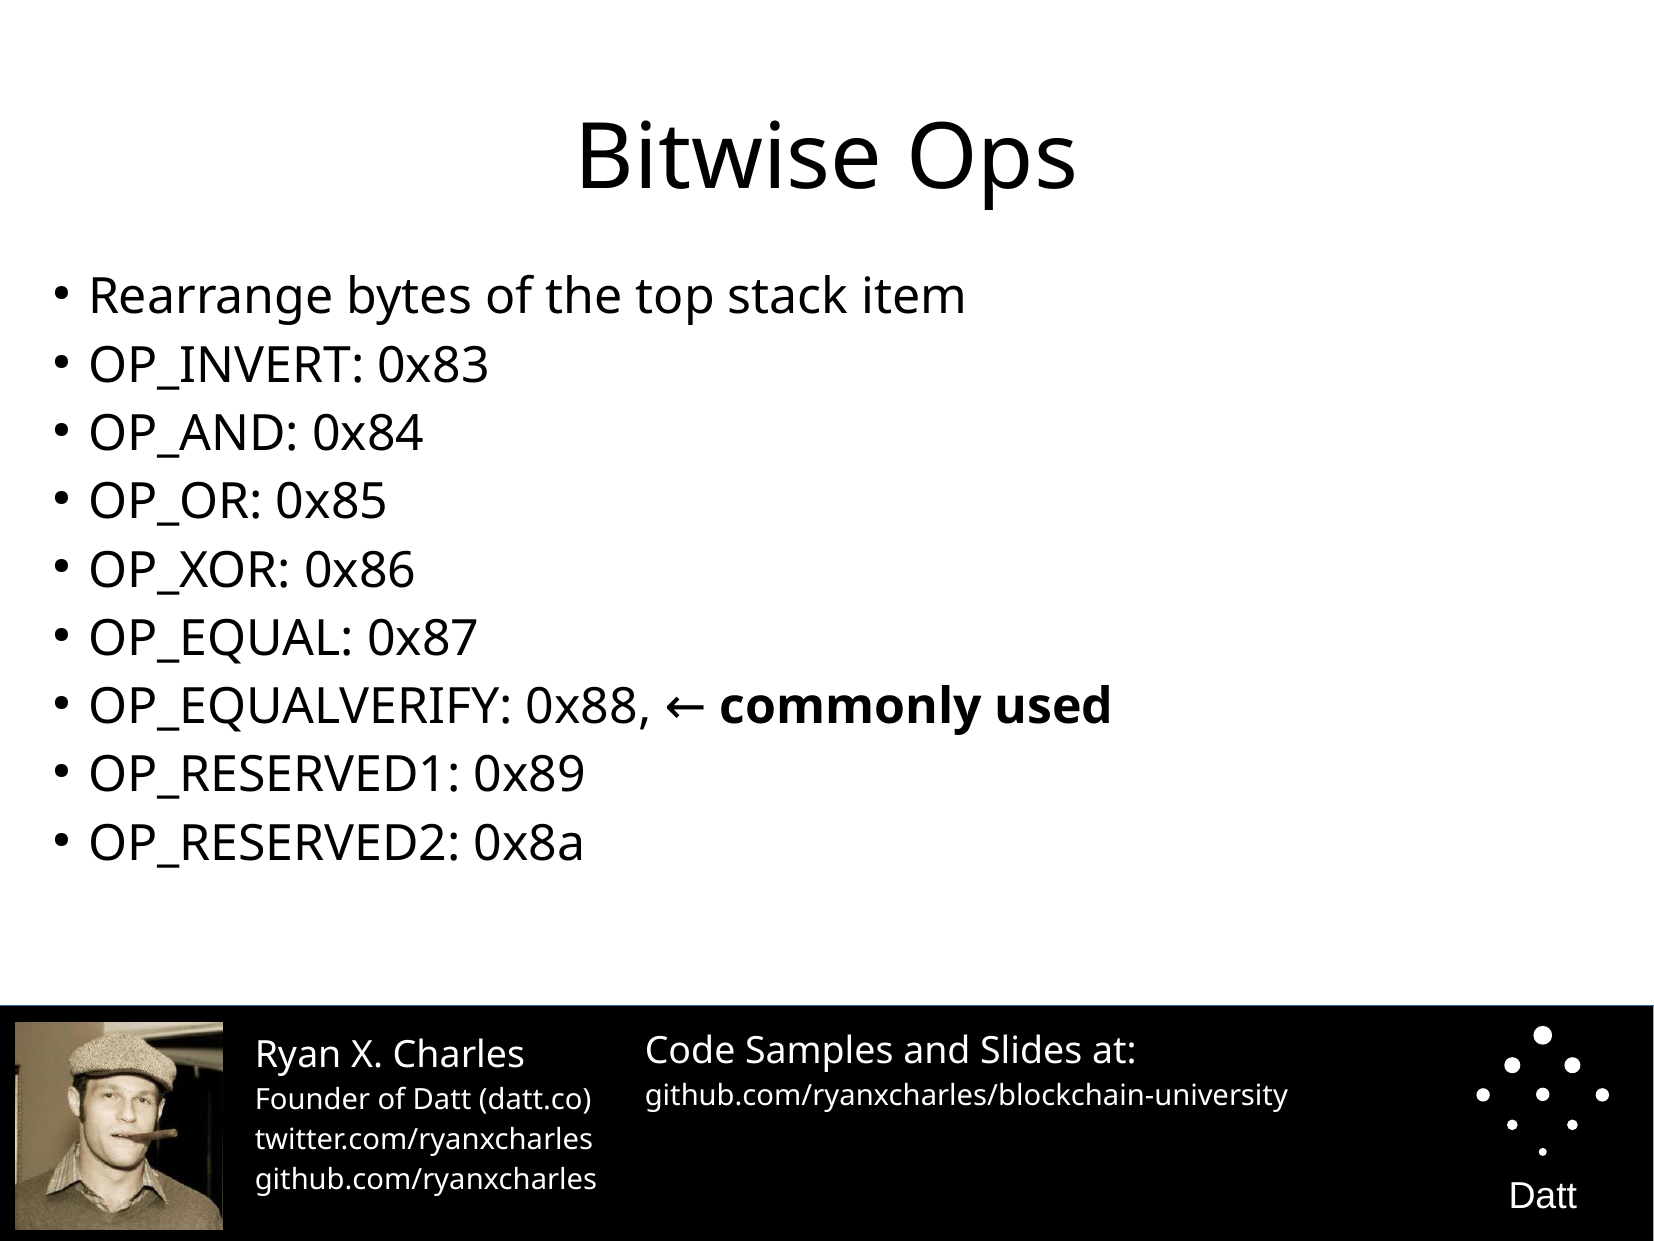

# Bitwise Ops
Rearrange bytes of the top stack item
OP_INVERT: 0x83
OP_AND: 0x84
OP_OR: 0x85
OP_XOR: 0x86
OP_EQUAL: 0x87
OP_EQUALVERIFY: 0x88, ← commonly used
OP_RESERVED1: 0x89
OP_RESERVED2: 0x8a
Code Samples and Slides at:
github.com/ryanxcharles/blockchain-university
Ryan X. Charles
Founder of Datt (datt.co)
twitter.com/ryanxcharles
github.com/ryanxcharles
Datt